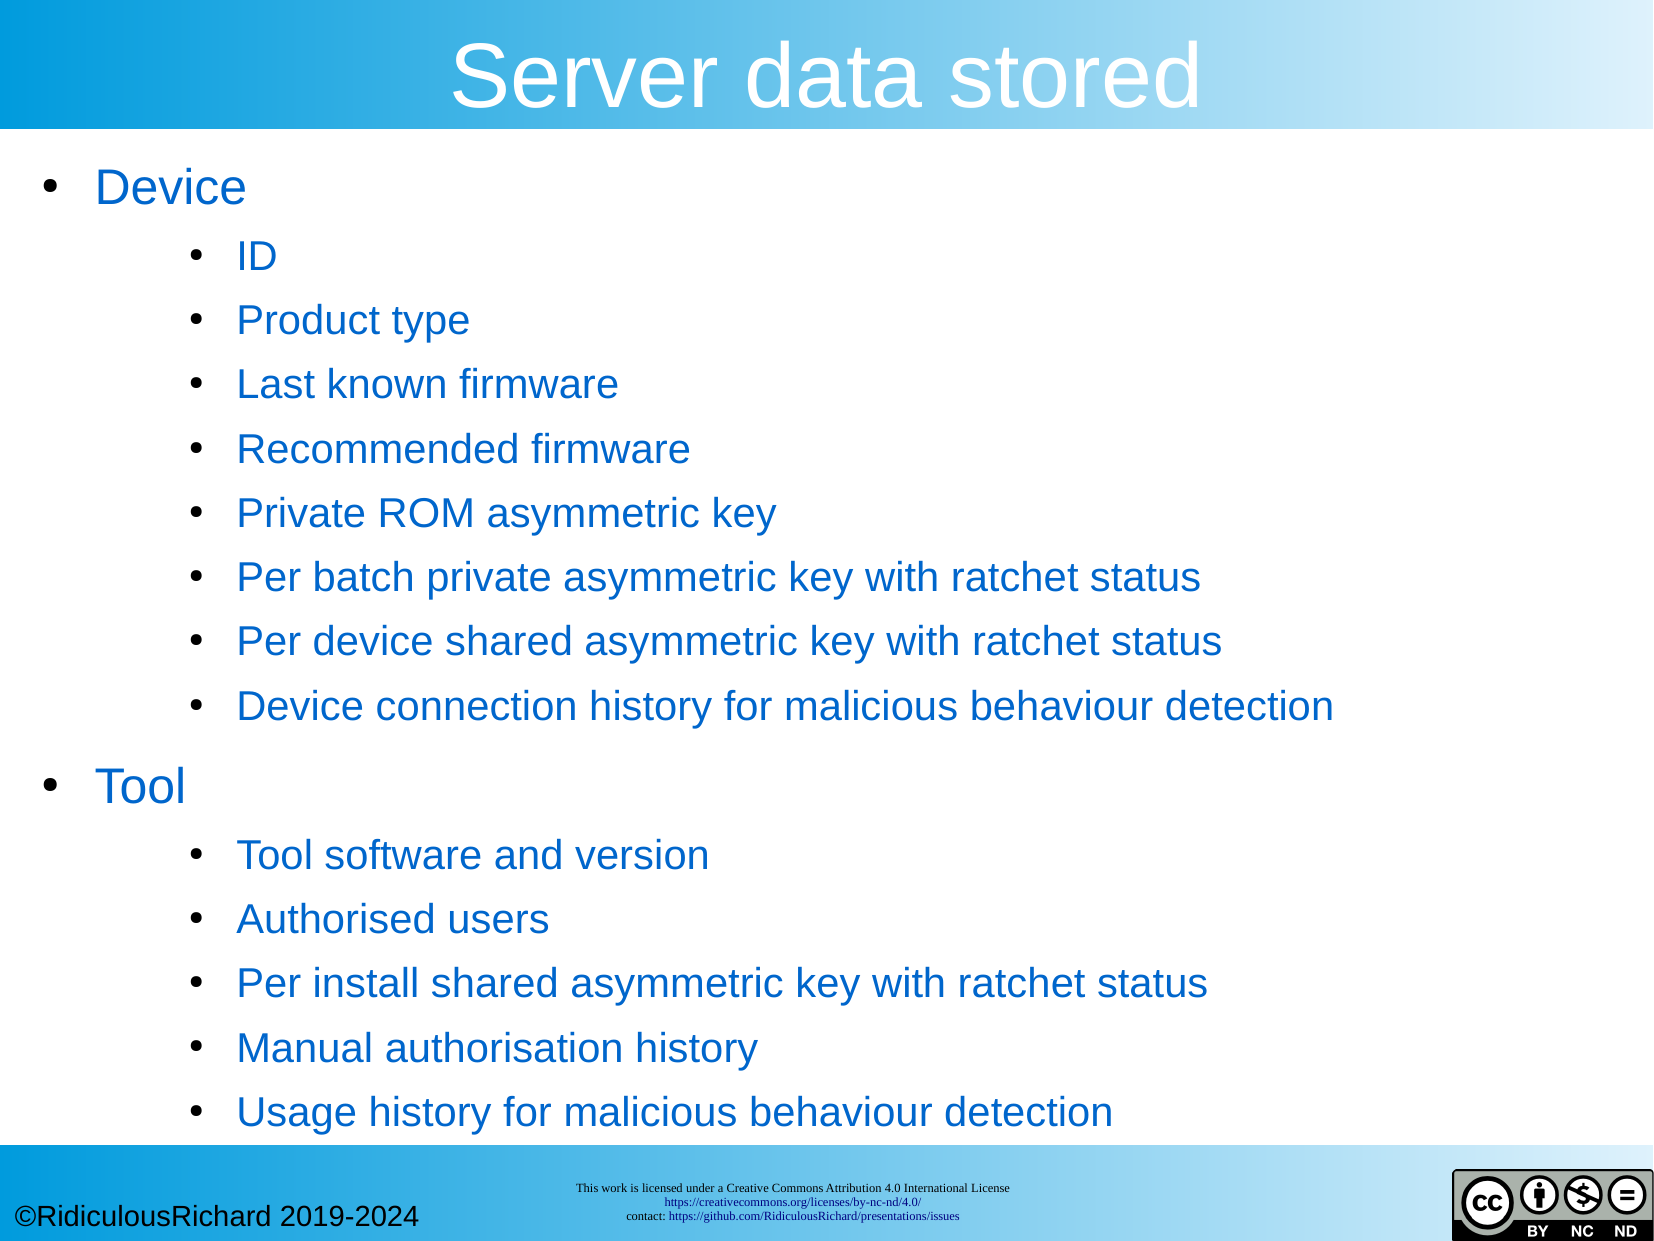

# Server data stored
Device
ID
Product type
Last known firmware
Recommended firmware
Private ROM asymmetric key
Per batch private asymmetric key with ratchet status
Per device shared asymmetric key with ratchet status
Device connection history for malicious behaviour detection
Tool
Tool software and version
Authorised users
Per install shared asymmetric key with ratchet status
Manual authorisation history
Usage history for malicious behaviour detection